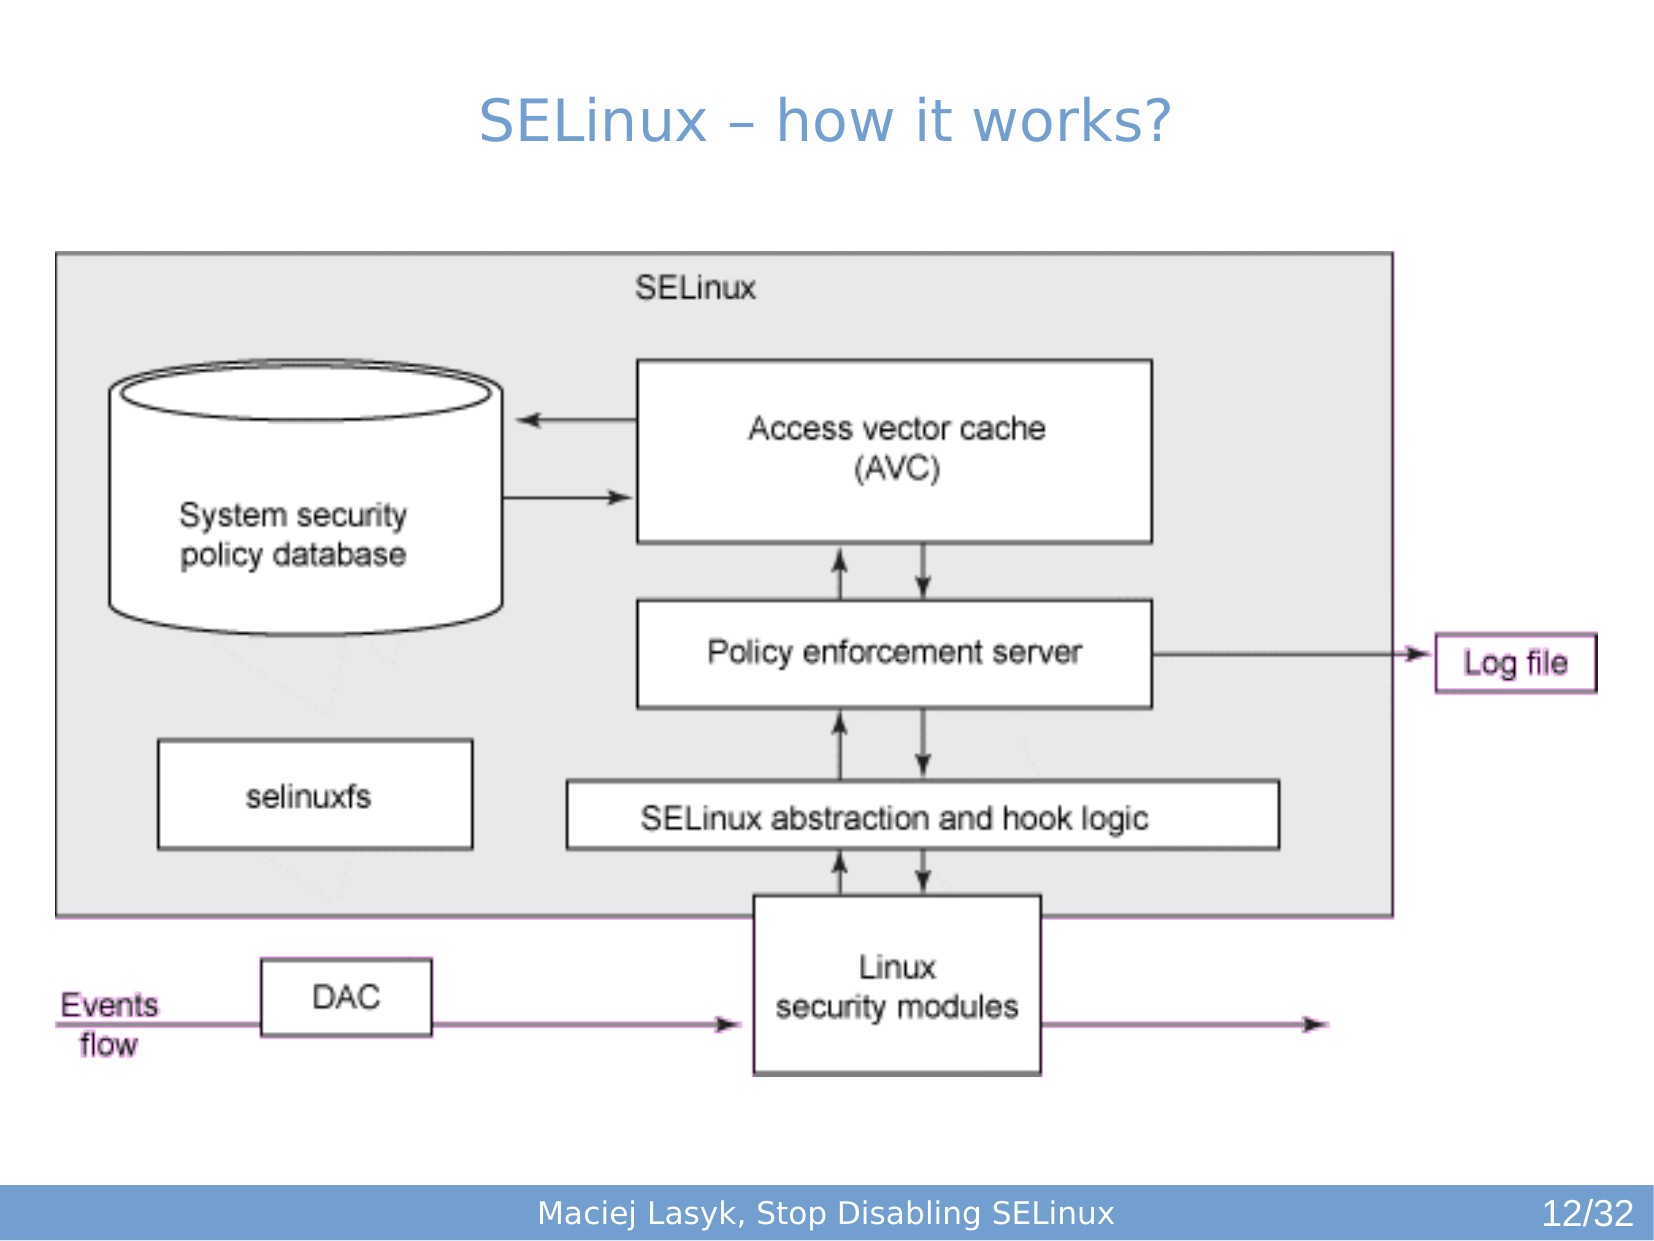

SELinux – how it works?
 12/32
Maciej Lasyk, High Availability Explained
Maciej Lasyk, Stop Disabling SELinux